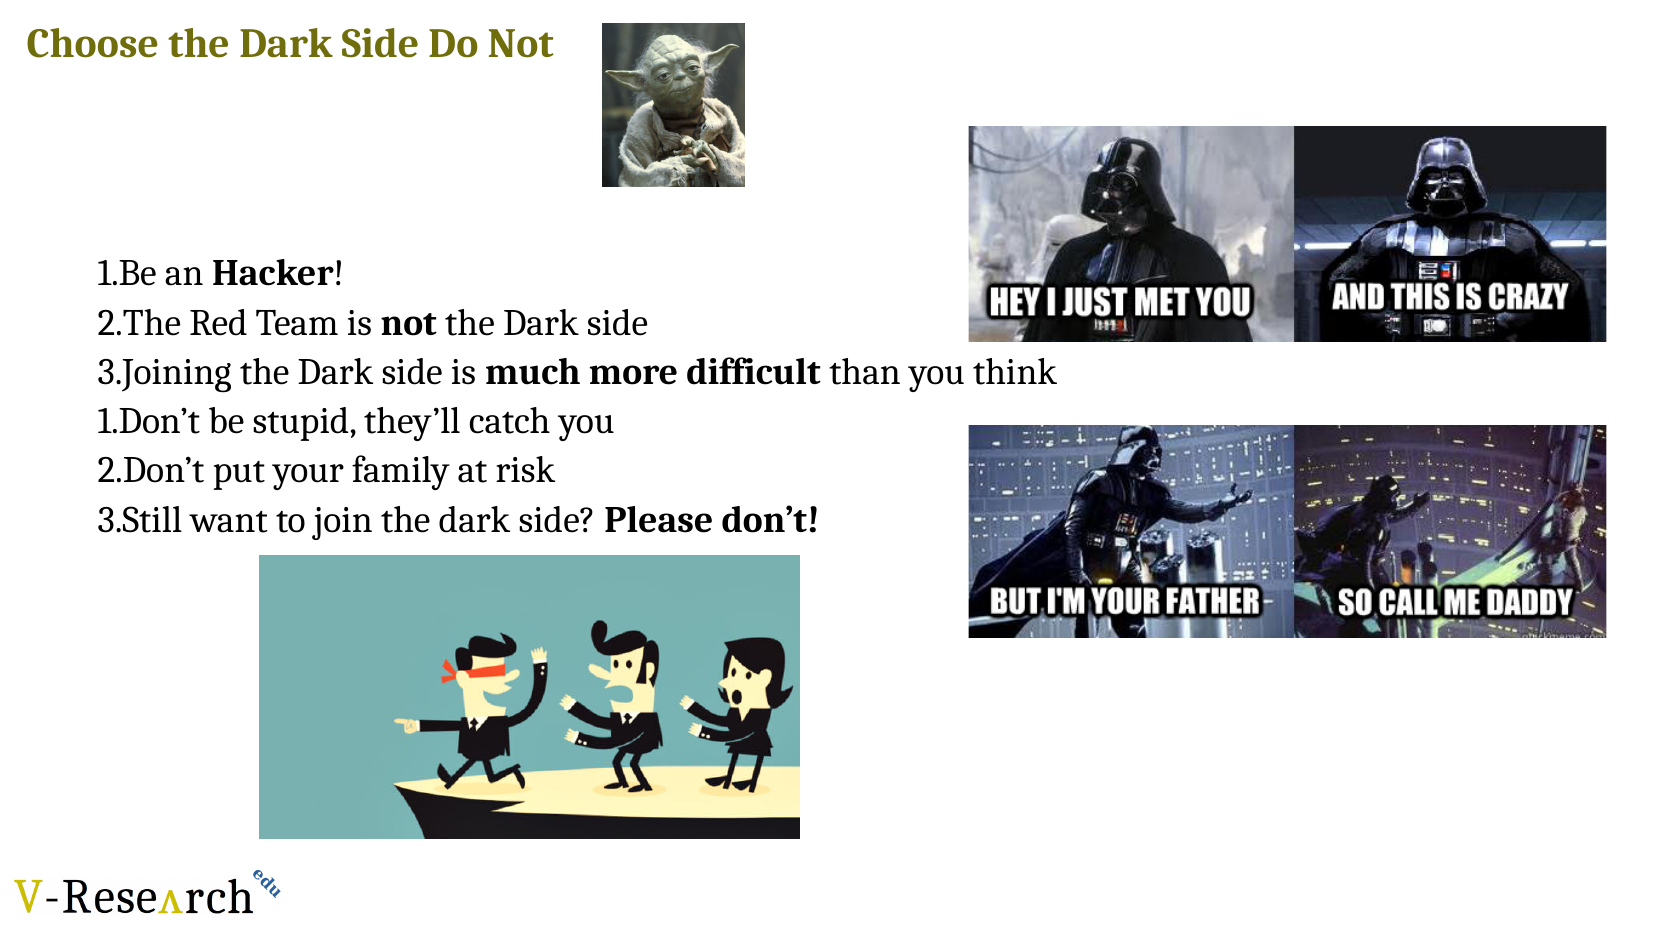

Choose the Dark Side Do Not
Be an Hacker!
The Red Team is not the Dark side
Joining the Dark side is much more difficult than you think
Don’t be stupid, they’ll catch you
Don’t put your family at risk
Still want to join the dark side? Please don’t!
edu